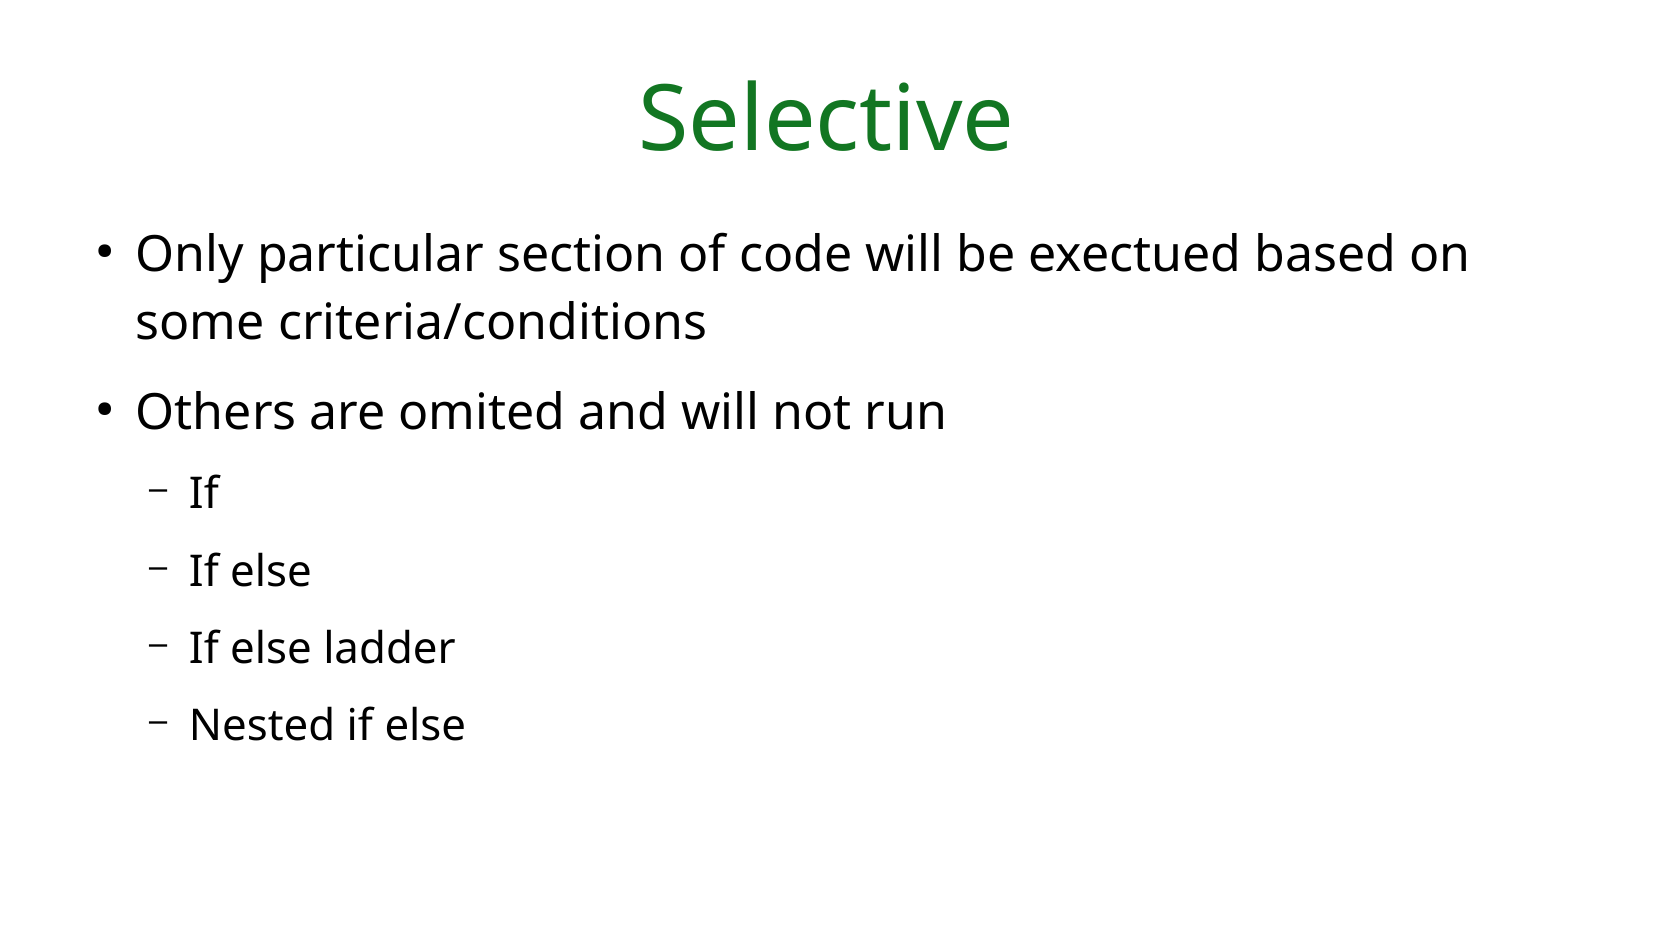

# Selective
Only particular section of code will be exectued based on some criteria/conditions
Others are omited and will not run
If
If else
If else ladder
Nested if else